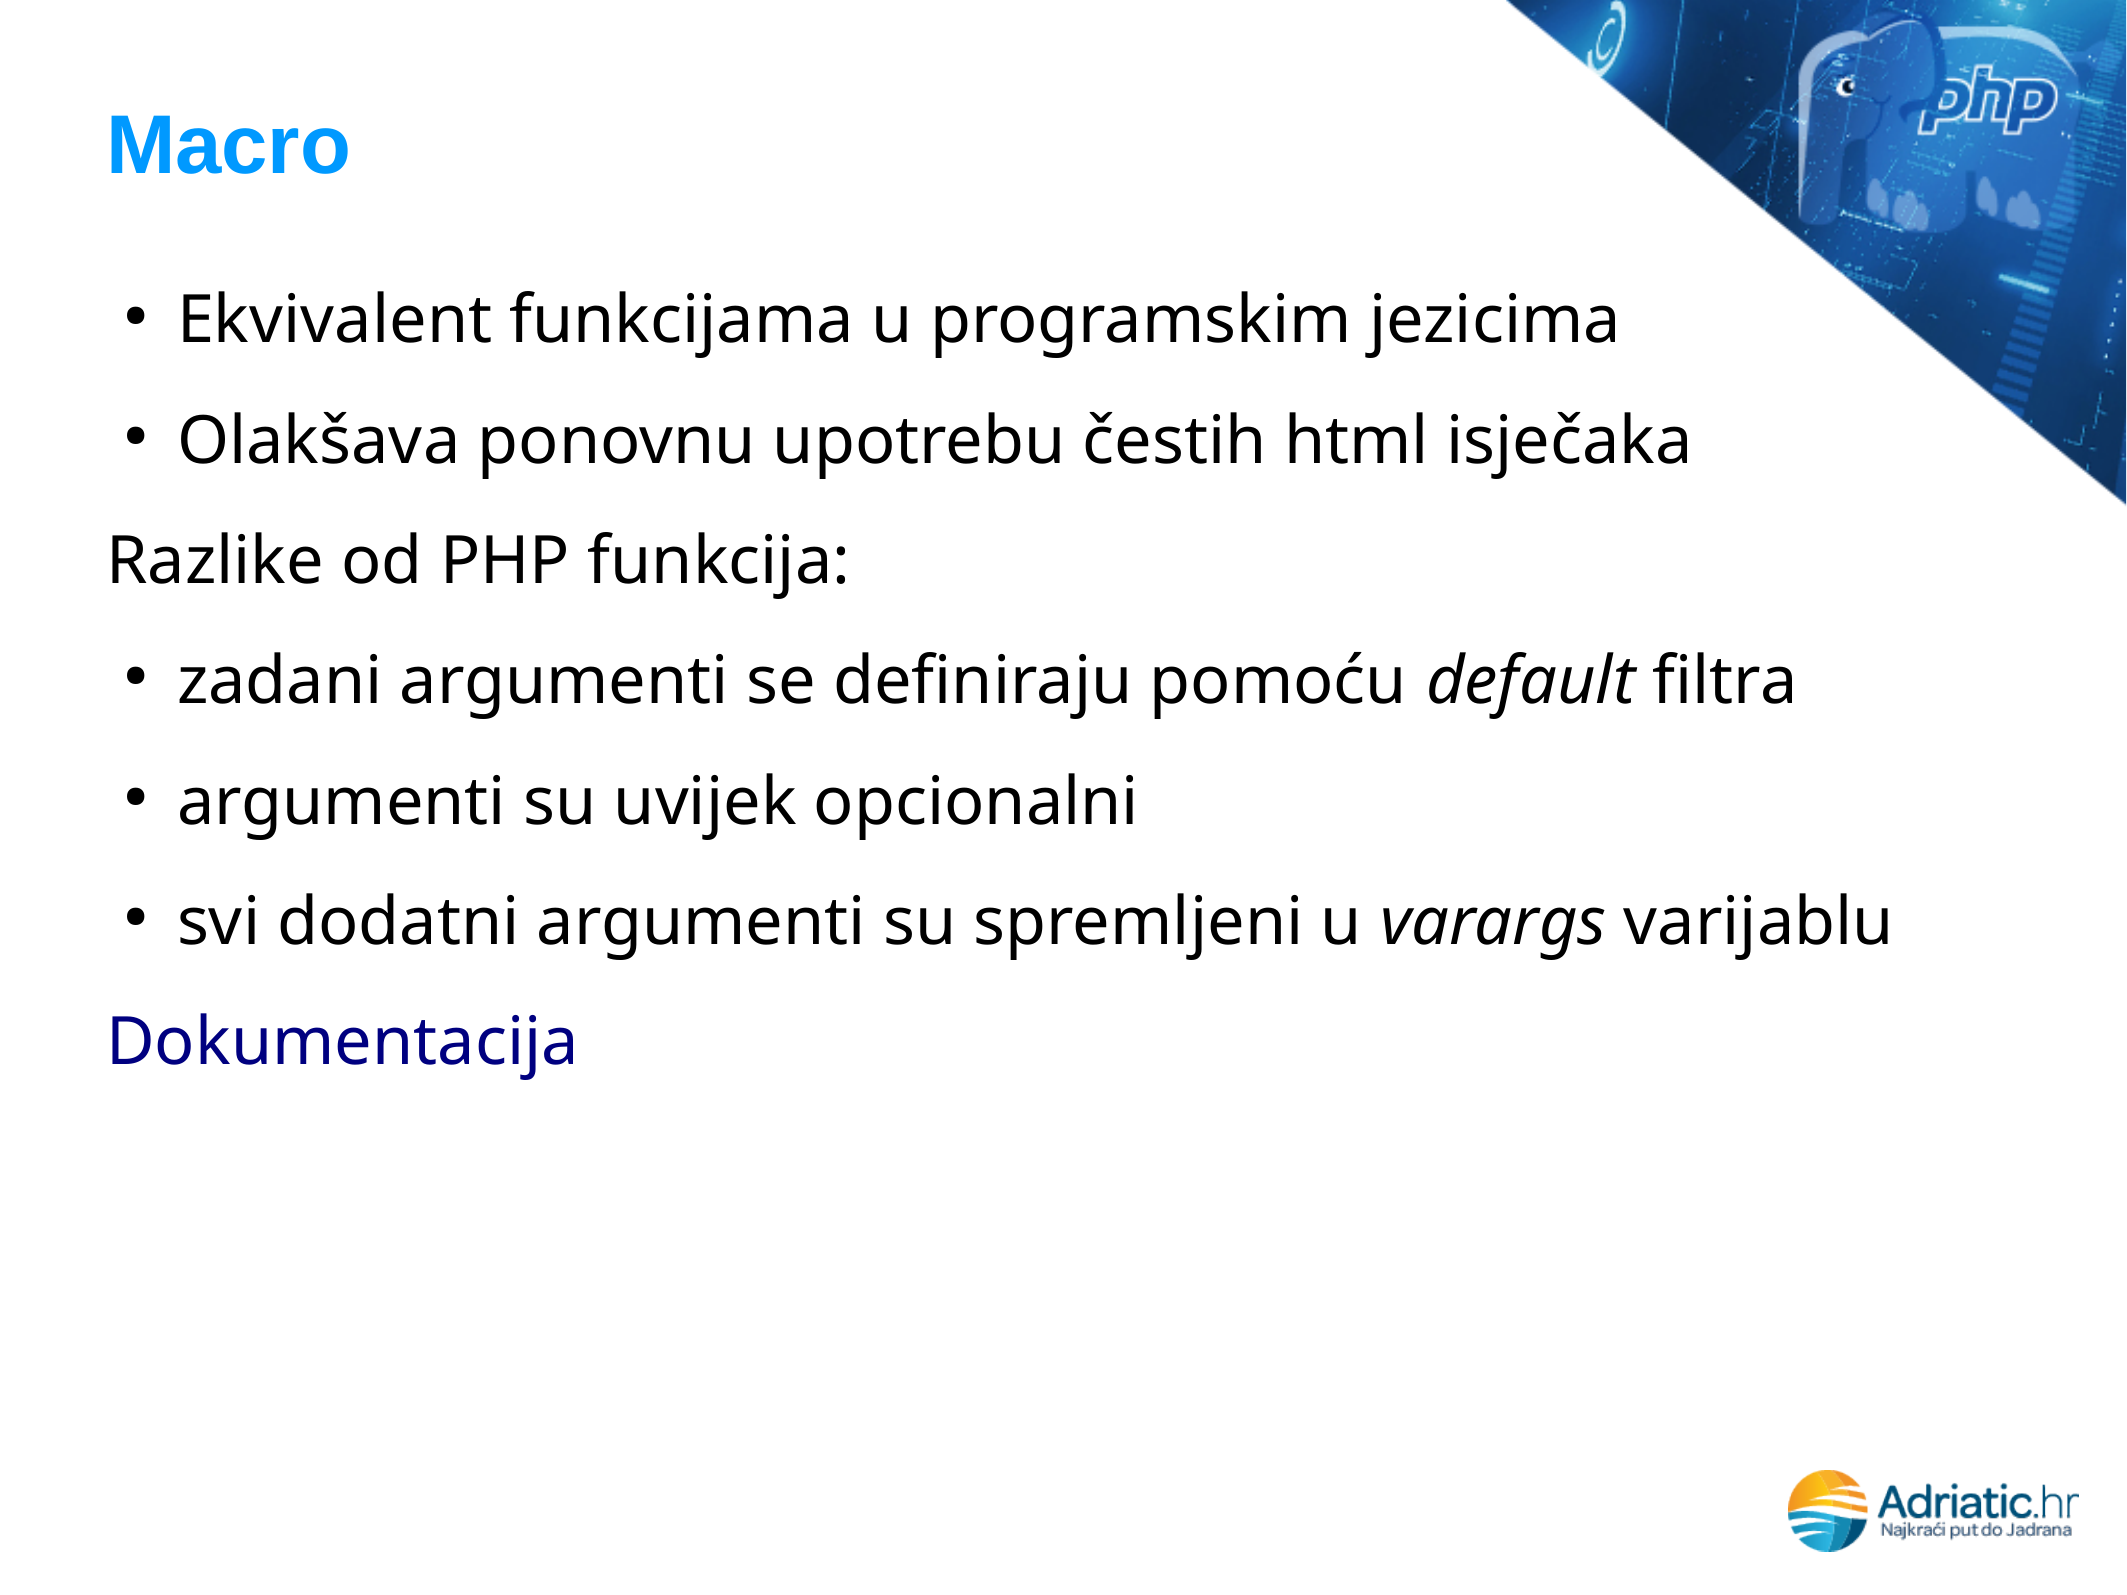

# Macro
Ekvivalent funkcijama u programskim jezicima
Olakšava ponovnu upotrebu čestih html isječaka
Razlike od PHP funkcija:
zadani argumenti se definiraju pomoću default filtra
argumenti su uvijek opcionalni
svi dodatni argumenti su spremljeni u varargs varijablu
Dokumentacija